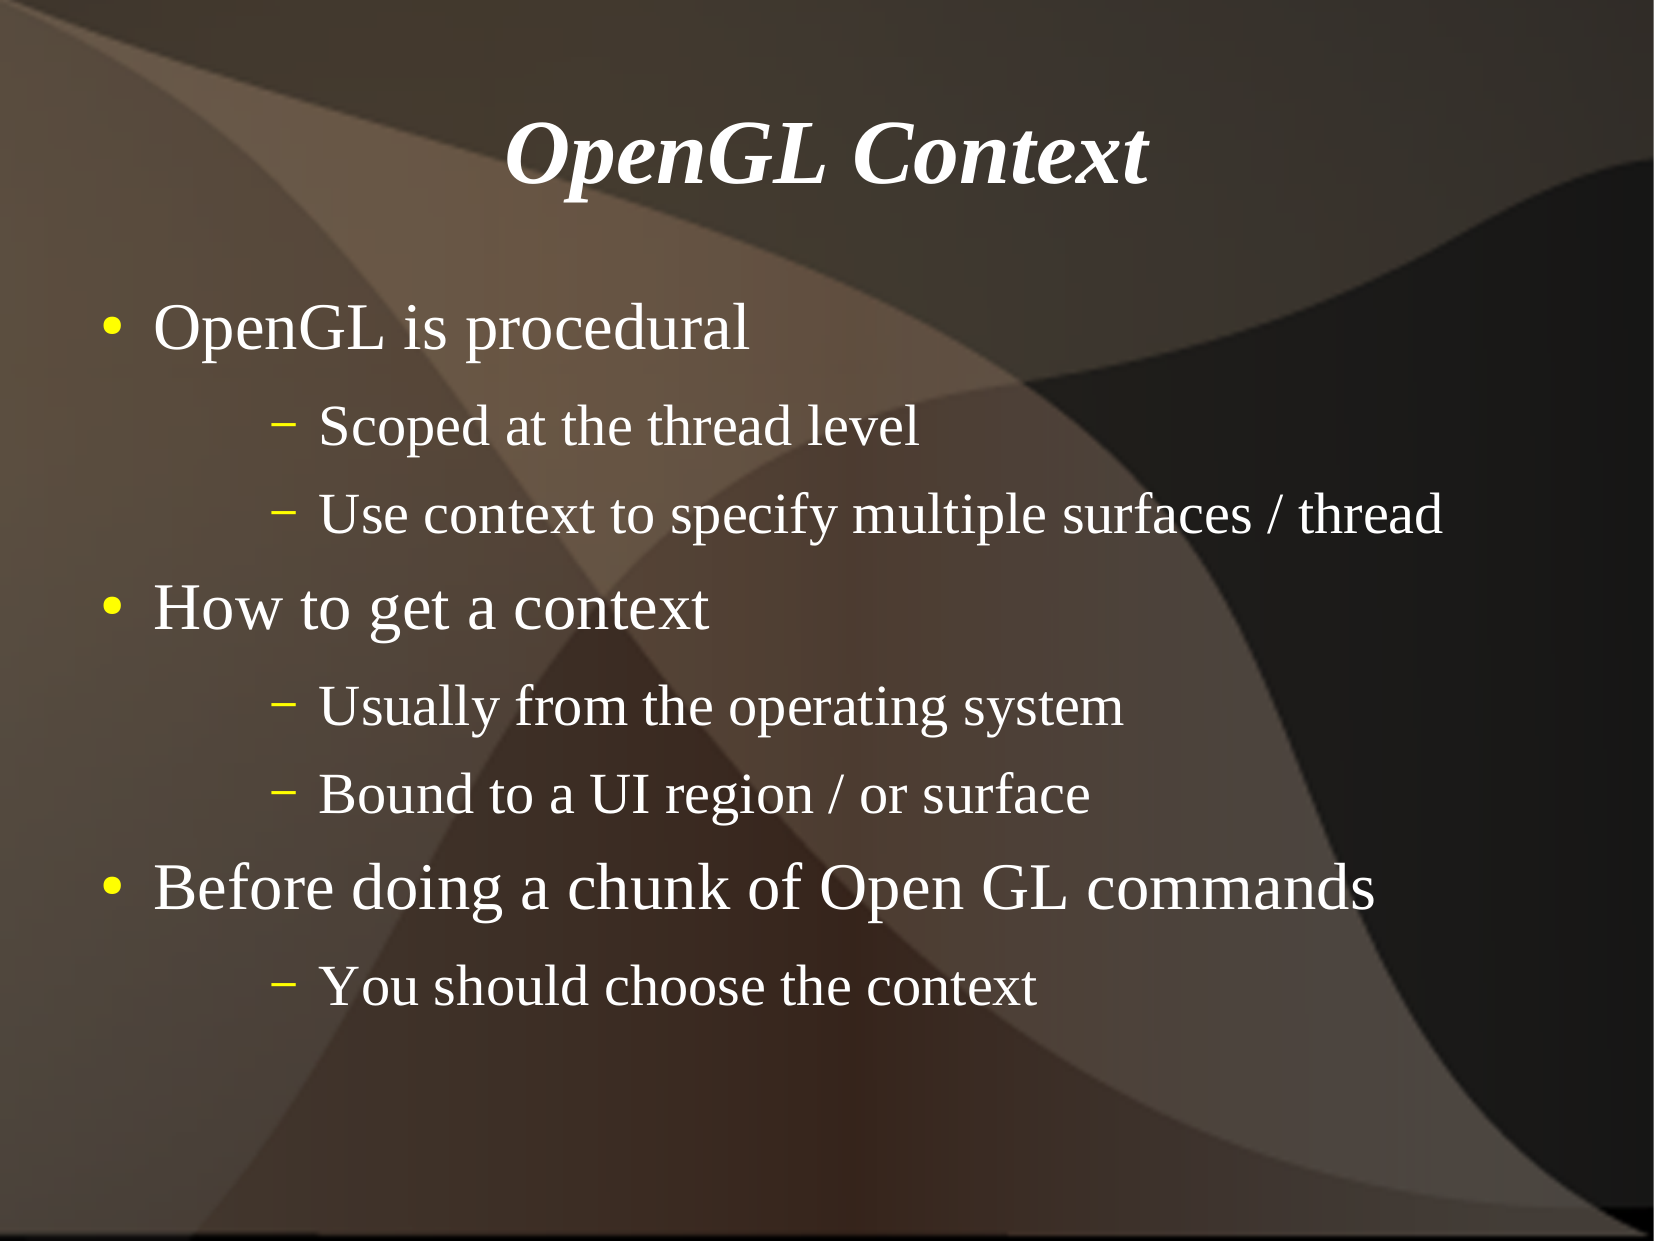

# OpenGL Context
OpenGL is procedural
Scoped at the thread level
Use context to specify multiple surfaces / thread
How to get a context
Usually from the operating system
Bound to a UI region / or surface
Before doing a chunk of Open GL commands
You should choose the context